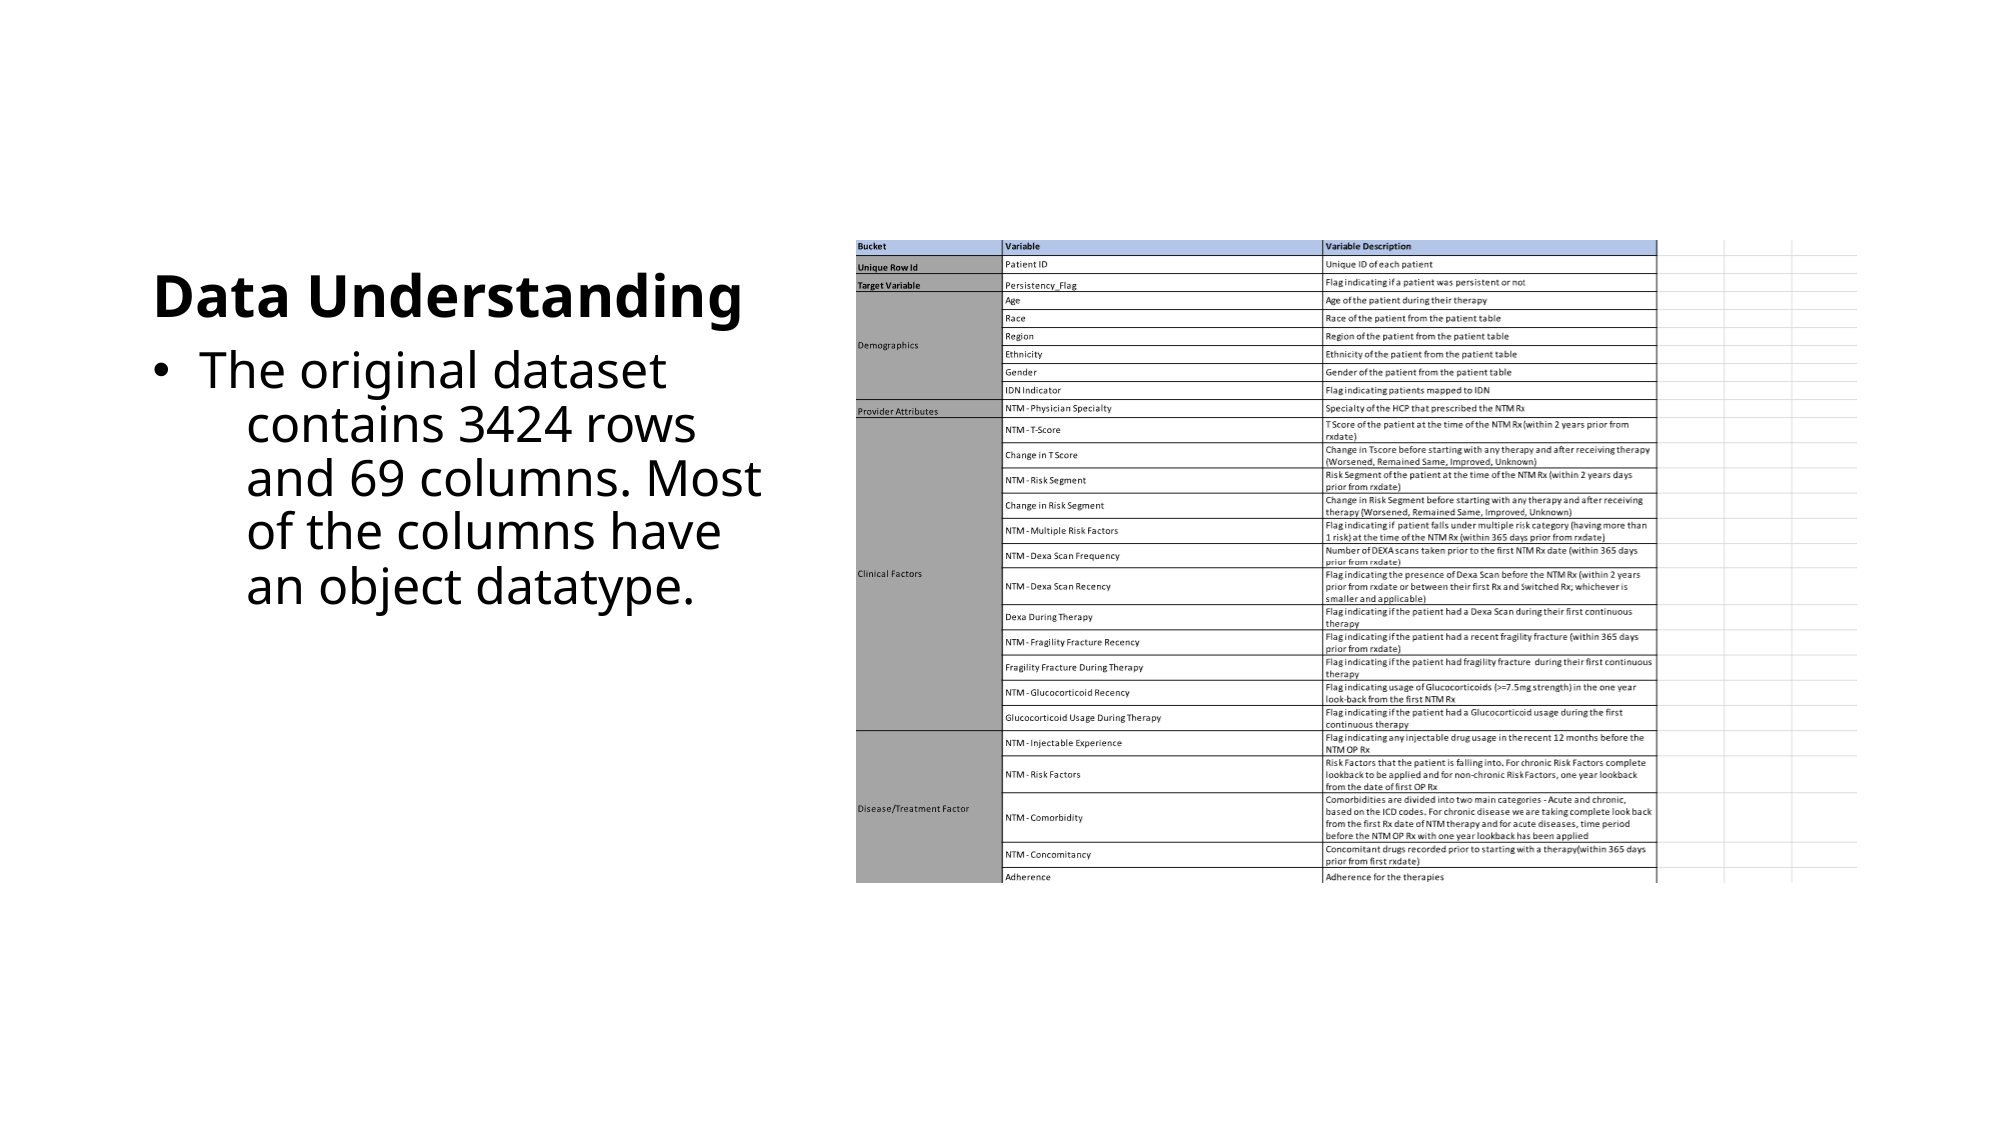

# Data Understanding
The original dataset contains 3424 rows and 69 columns. Most of the columns have an object datatype.